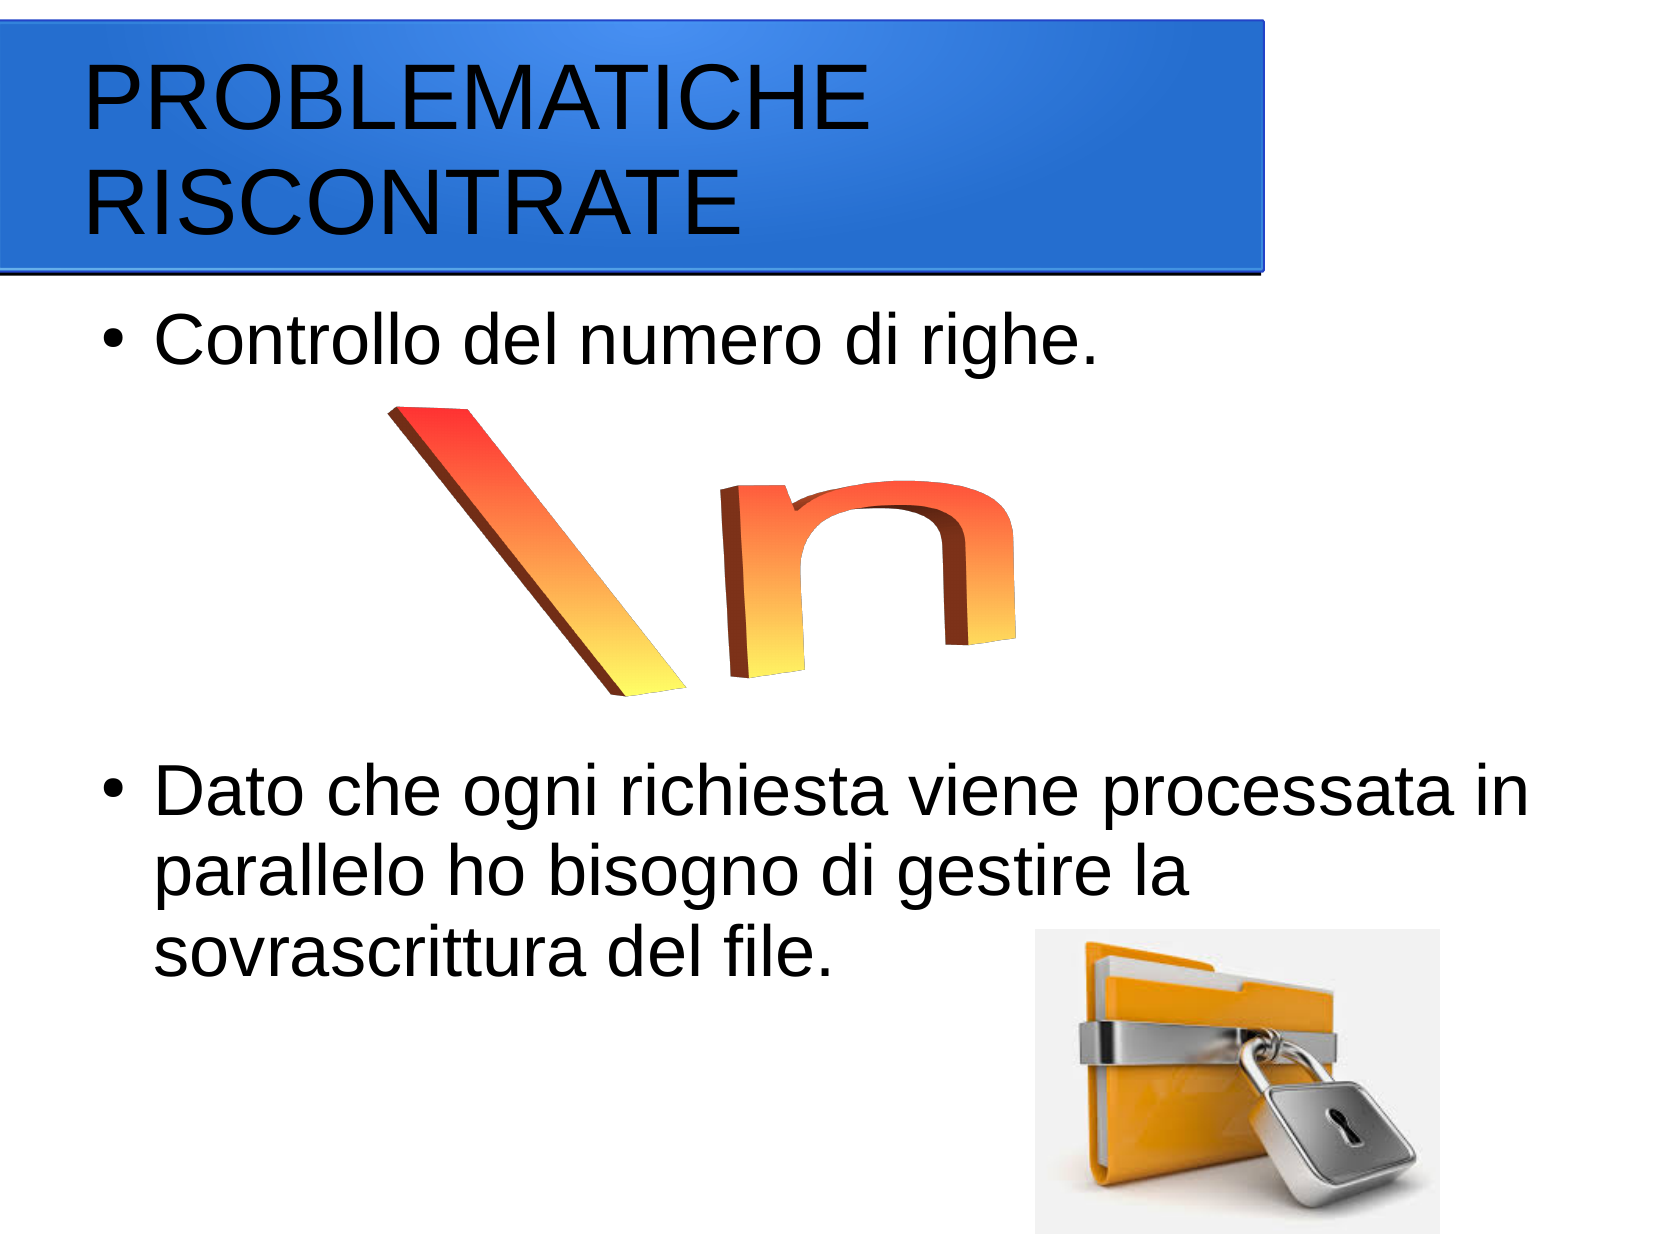

# PROBLEMATICHE RISCONTRATE
Controllo del numero di righe.
Dato che ogni richiesta viene processata in parallelo ho bisogno di gestire la sovrascrittura del file.
\n